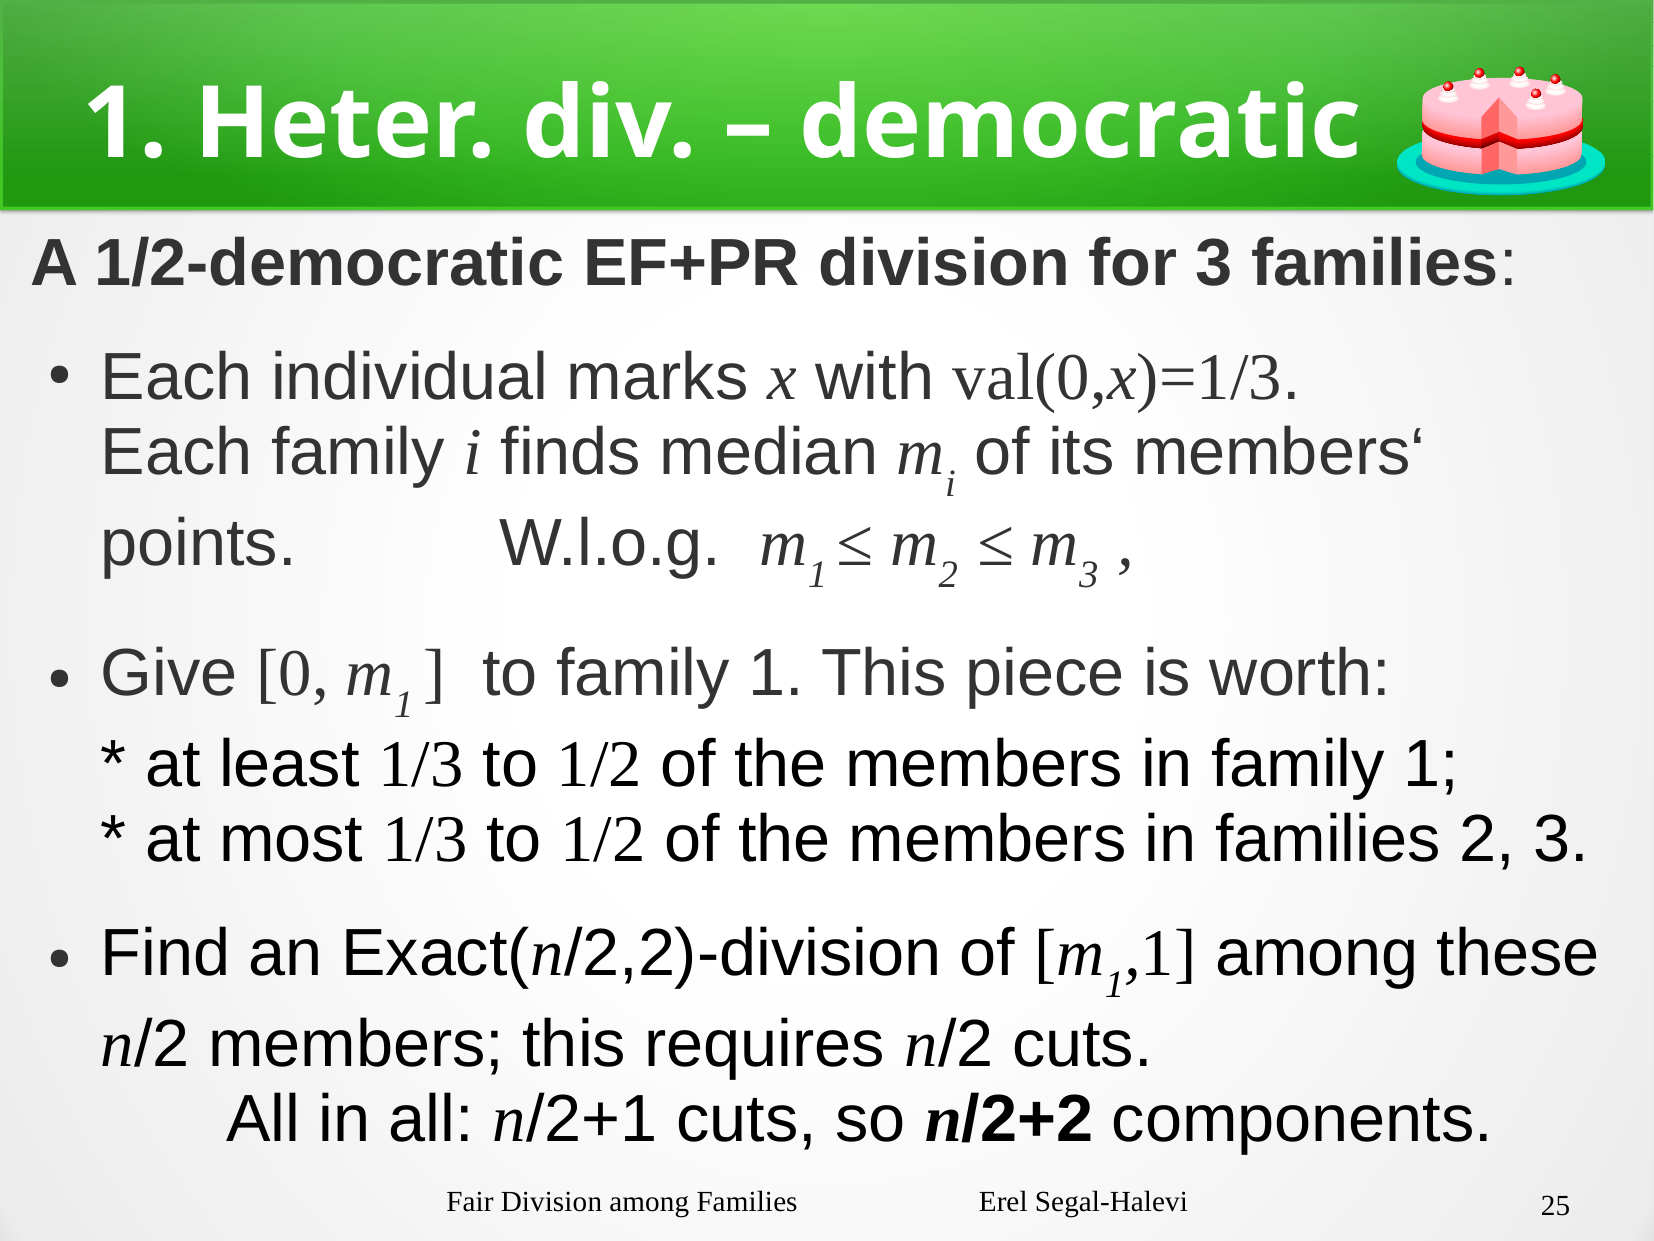

1. Heter. div. – democratic
# A 1/2-democratic EF+PR division for 3 families:
Each individual marks x with val(0,x)=1/3.
Each family i finds median mi of its members‘ points. W.l.o.g. m1 ≤ m2 ≤ m3 ,
Give [0, m1 ] to family 1. This piece is worth:
* at least 1/3 to 1/2 of the members in family 1;
* at most 1/3 to 1/2 of the members in families 2, 3.
Find an Exact(n/2,2)-division of [m1,1] among these n/2 members; this requires n/2 cuts.
 All in all: n/2+1 cuts, so n/2+2 components.
Fair Division among Families Erel Segal-Halevi
25